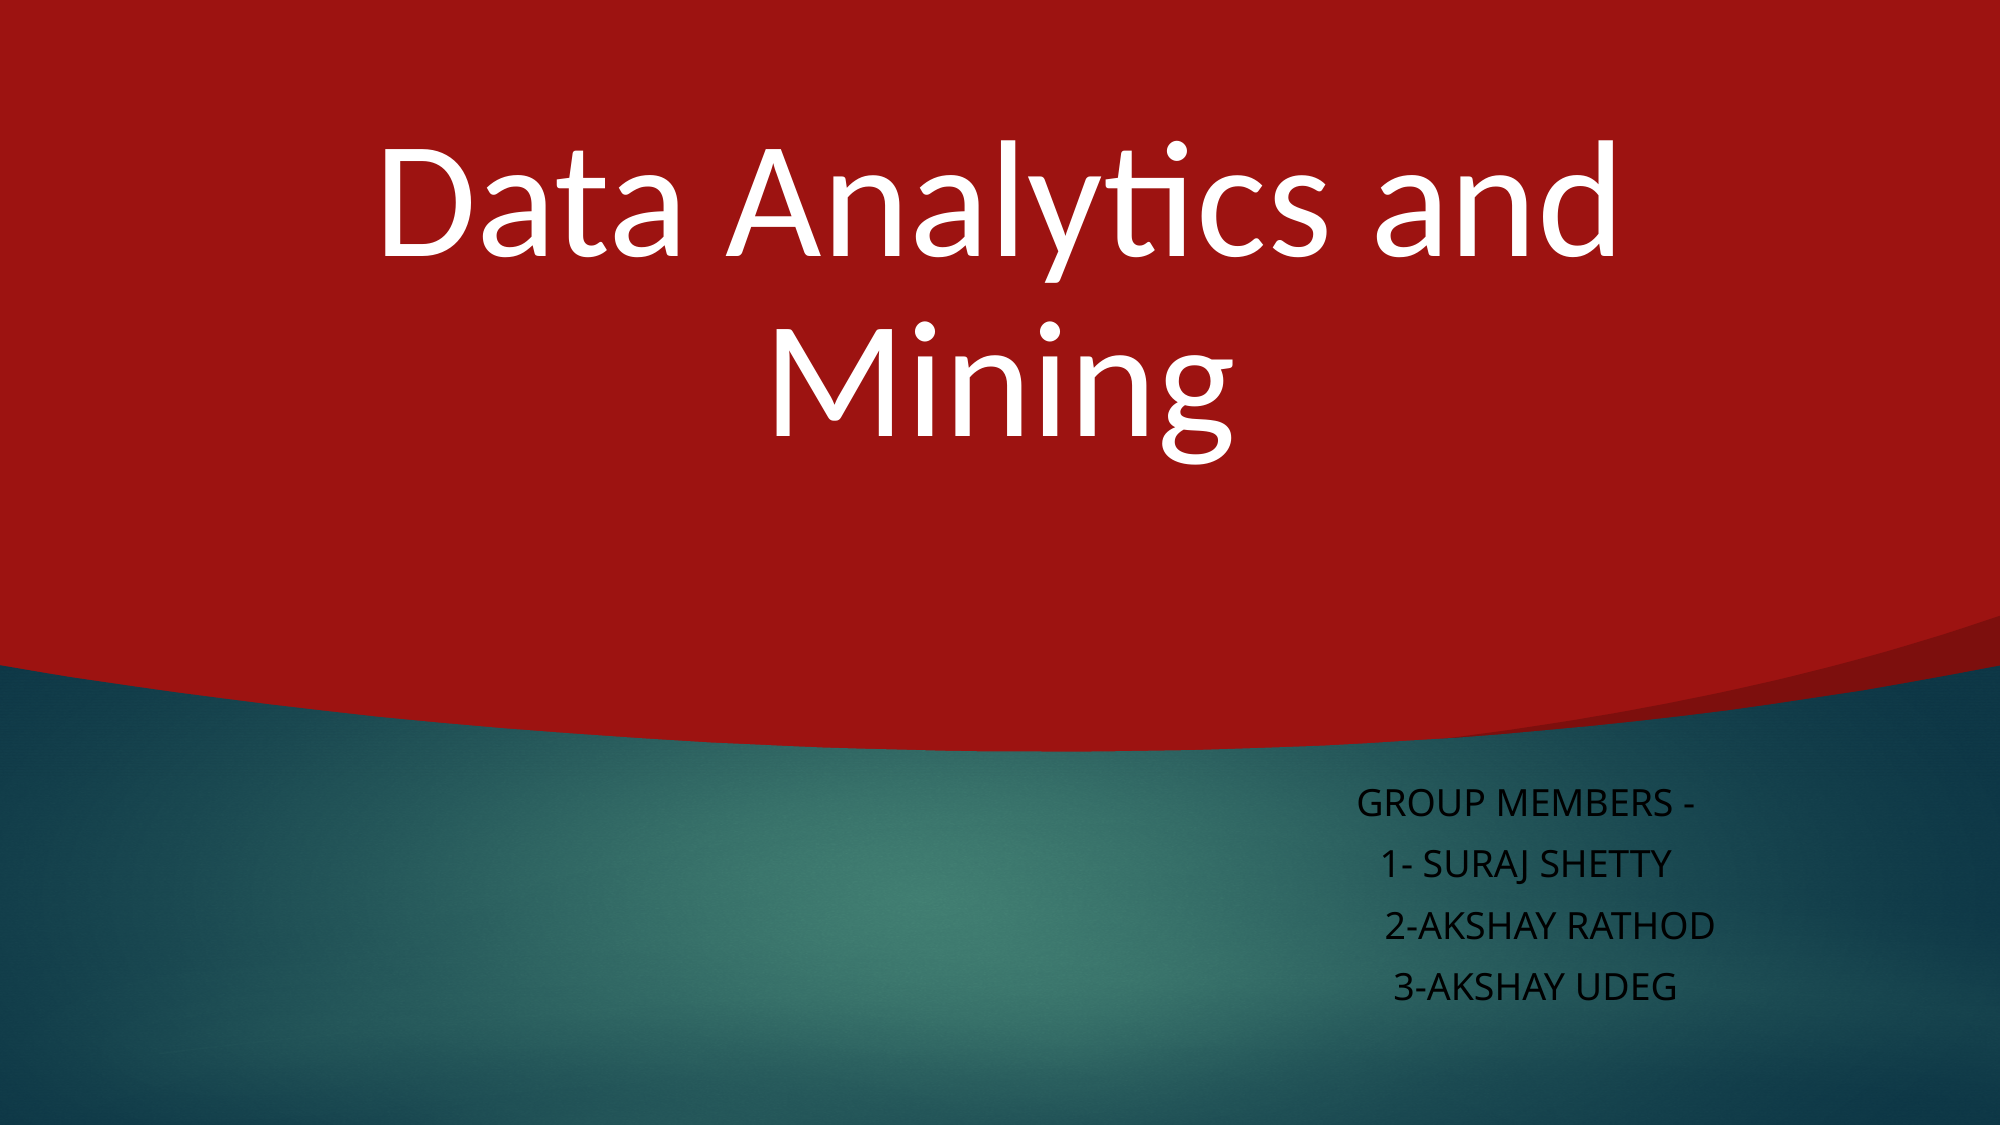

# Data Analytics and Mining
Group Members -
1- Suraj Shetty
     2-Akshay Rathod
  3-Akshay Udeg